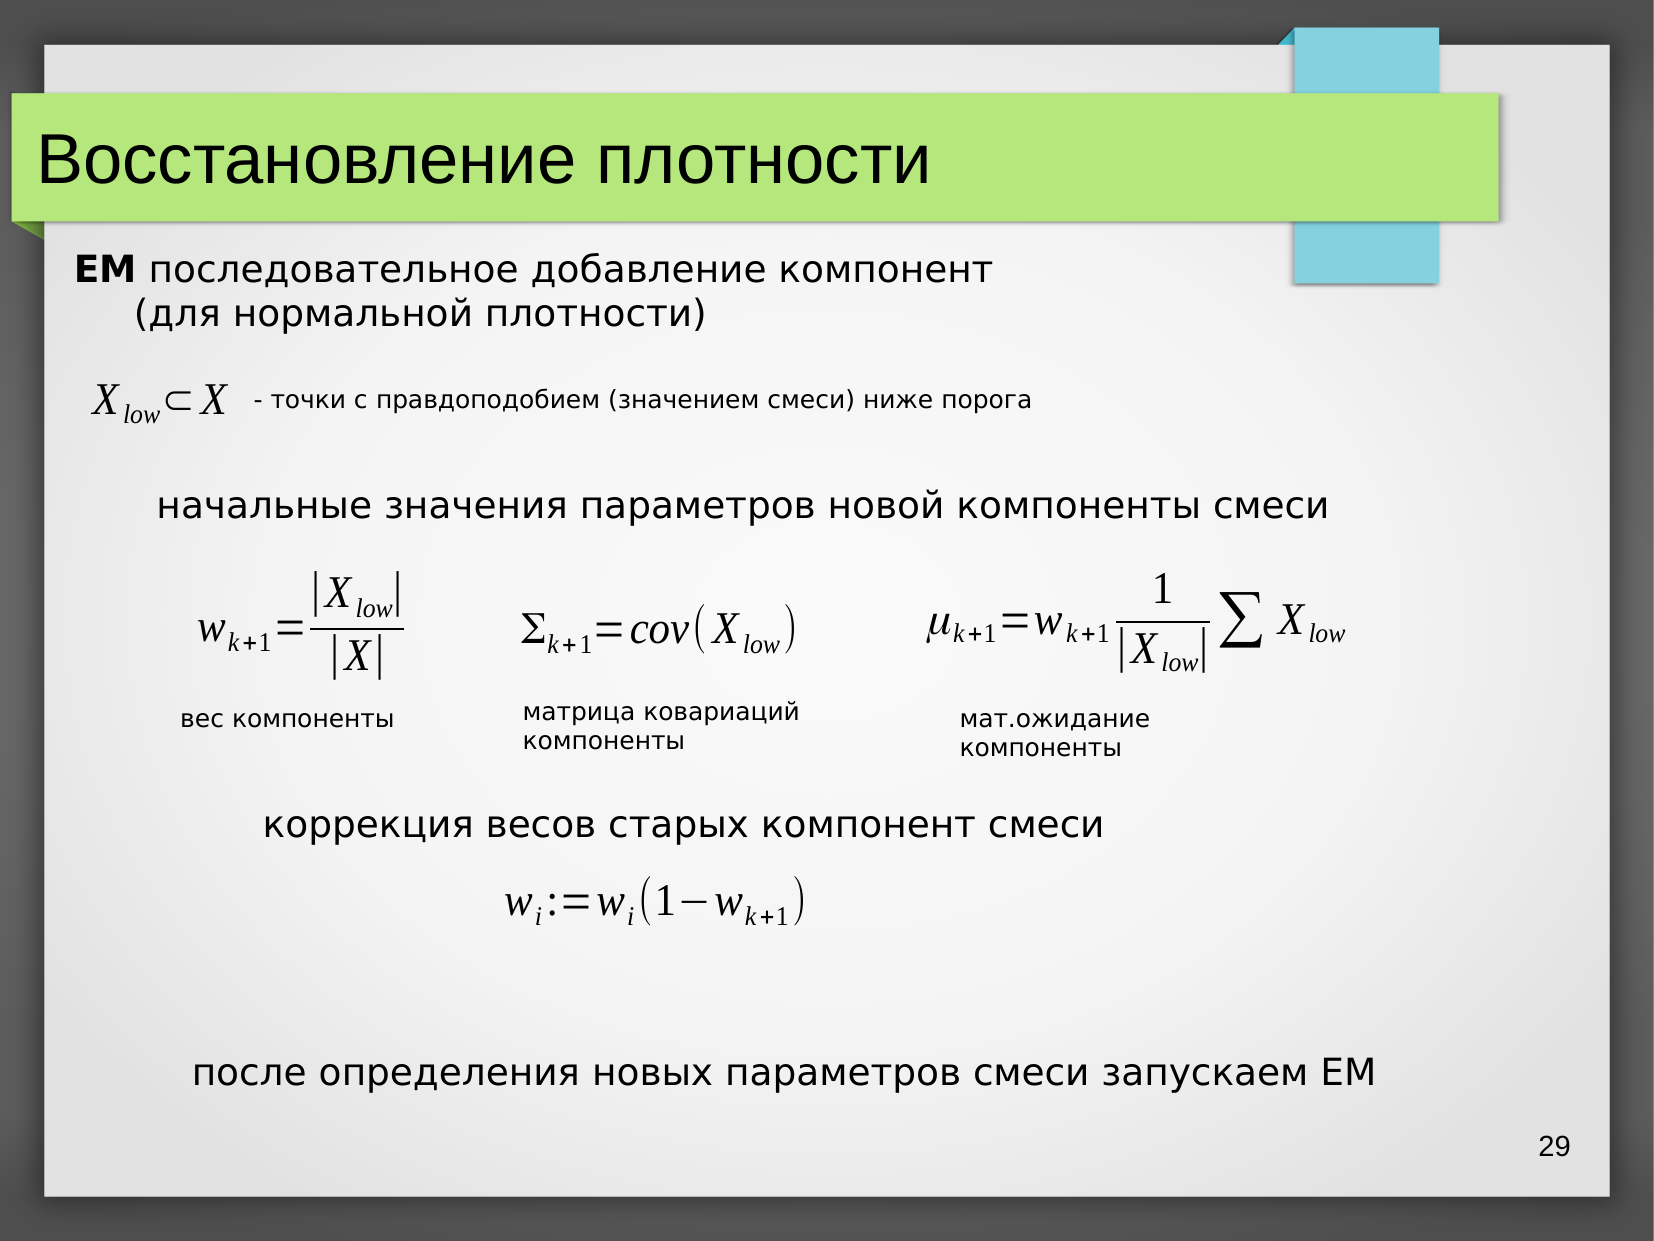

# Восстановление плотности
EM последовательное добавление компонент
 (для нормальной плотности)
 - точки с правдоподобием (значением смеси) ниже порога
начальные значения параметров новой компоненты смеси
матрица ковариаций компоненты
вес компоненты
мат.ожидание компоненты
коррекция весов старых компонент смеси
после определения новых параметров смеси запускаем EM
29